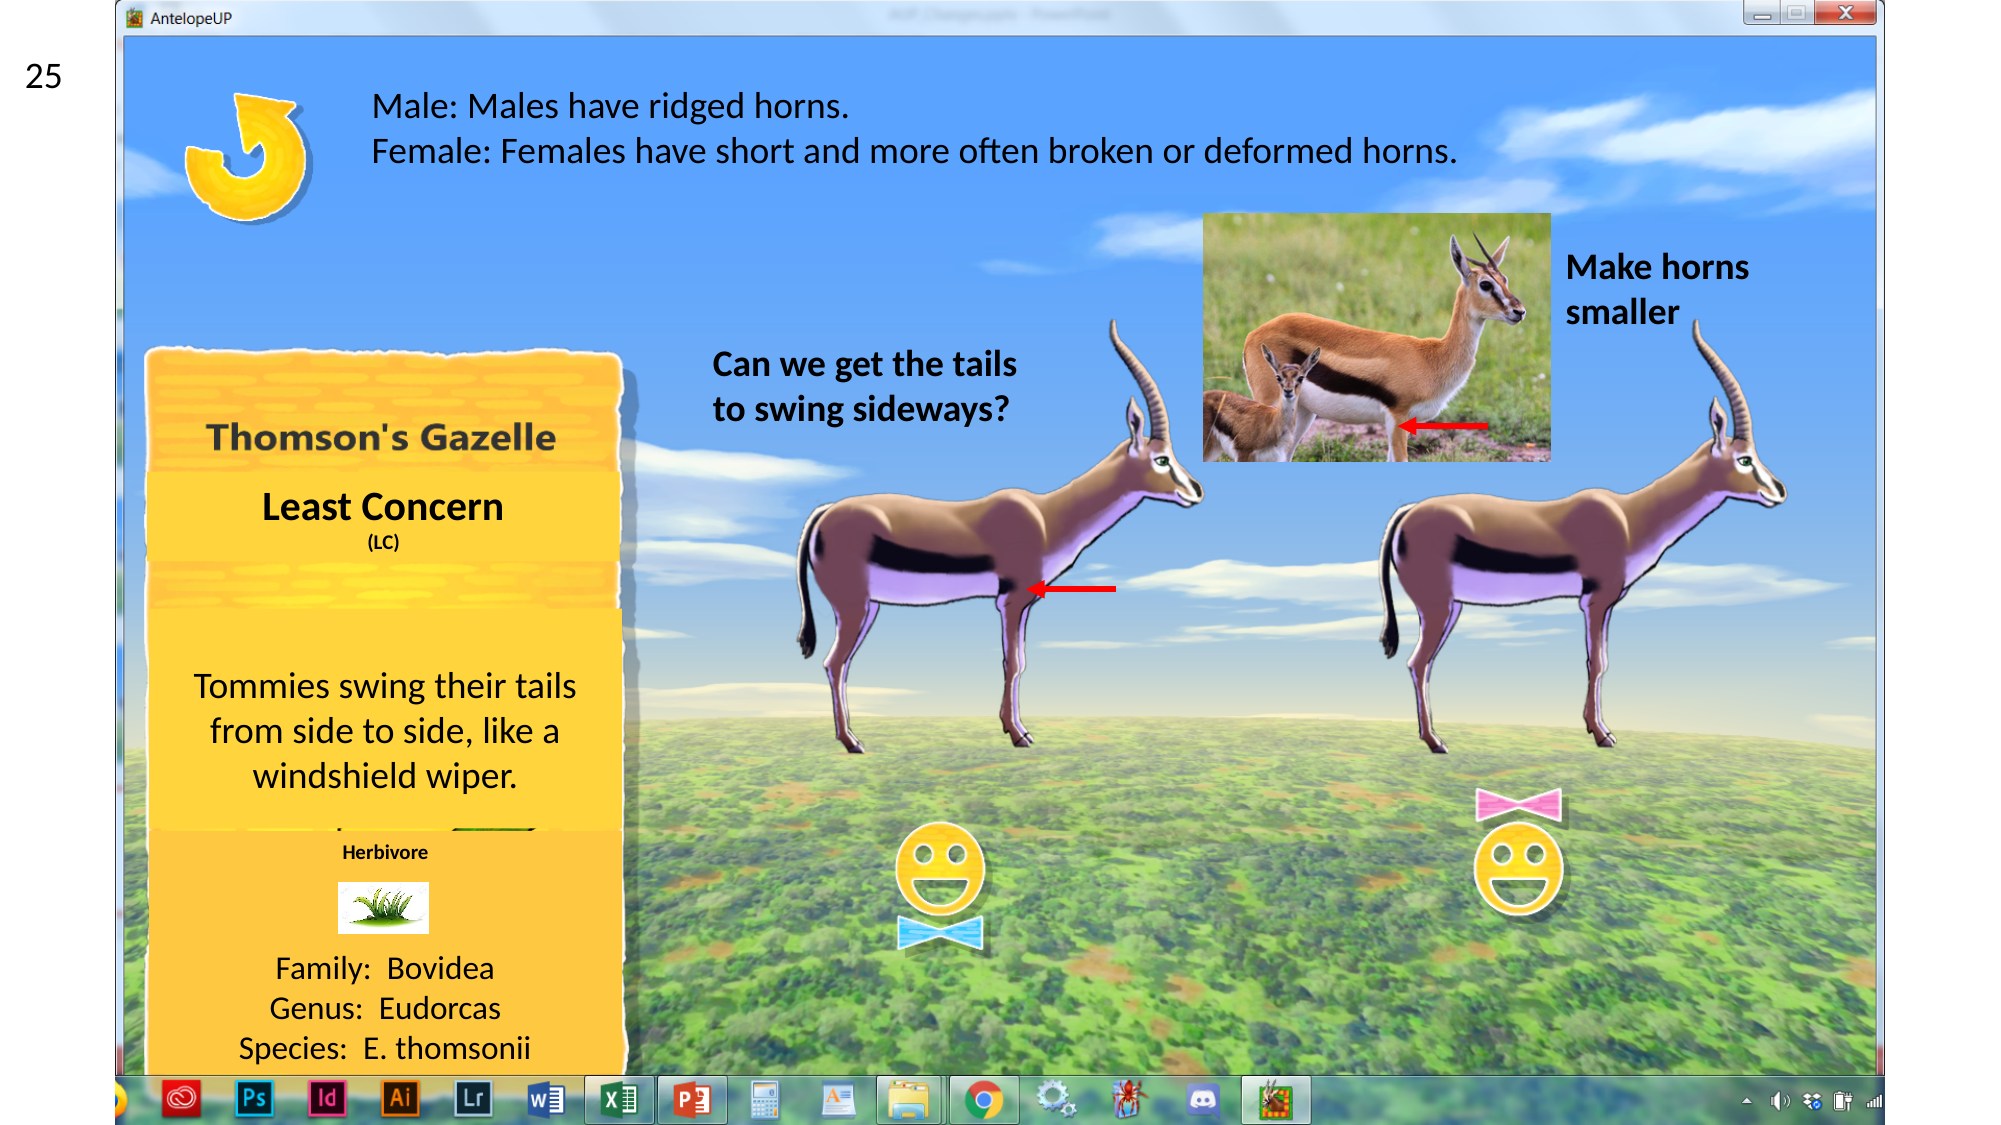

25
Male: Males have ridged horns.
Female: Females have short and more often broken or deformed horns.
Make horns
smaller
Can we get the tails to swing sideways?
Least Concern
(LC)
Tommies swing their tails from side to side, like a windshield wiper.
Herbivore
Family: Bovidea
Genus: Eudorcas
Species: E. thomsonii